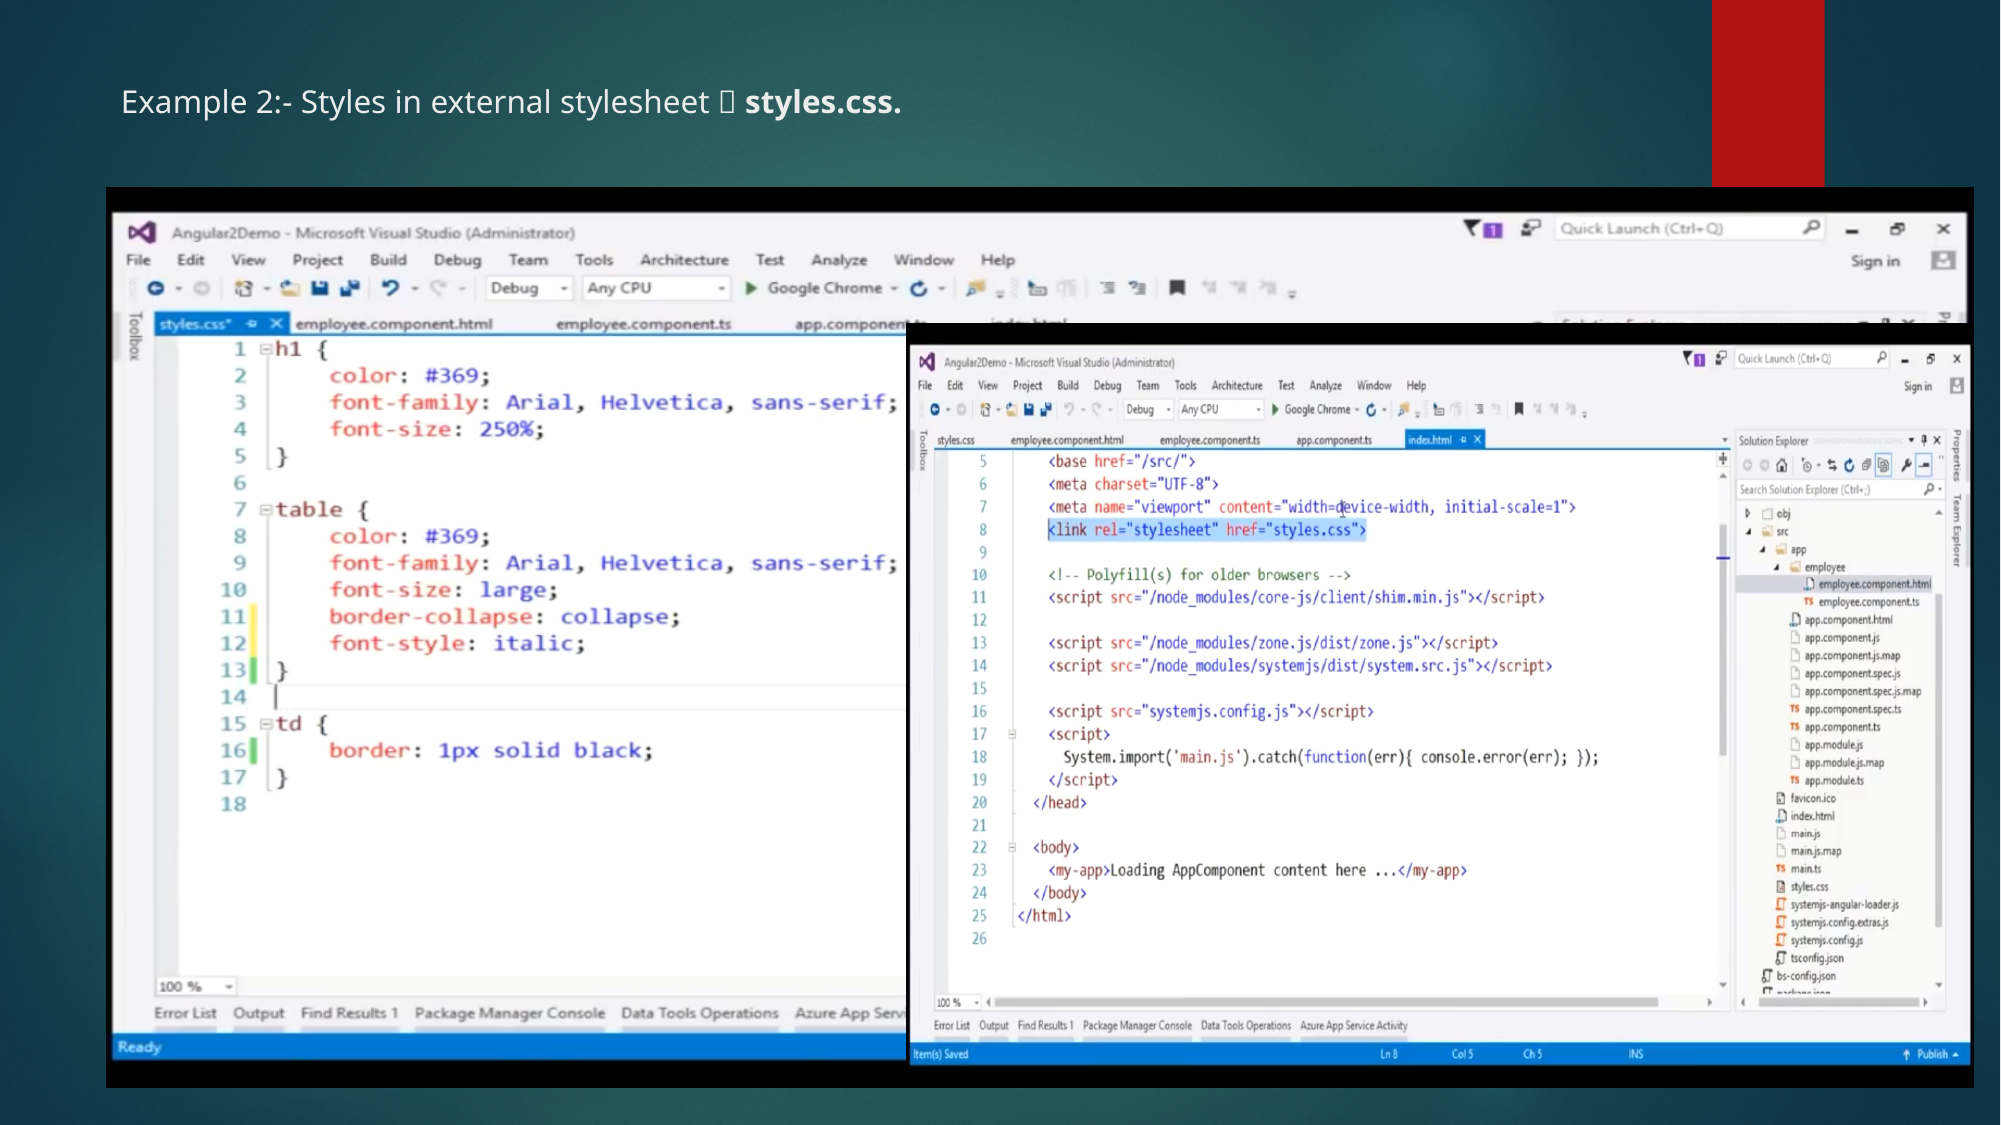

Example 2:- Styles in external stylesheet  styles.css.